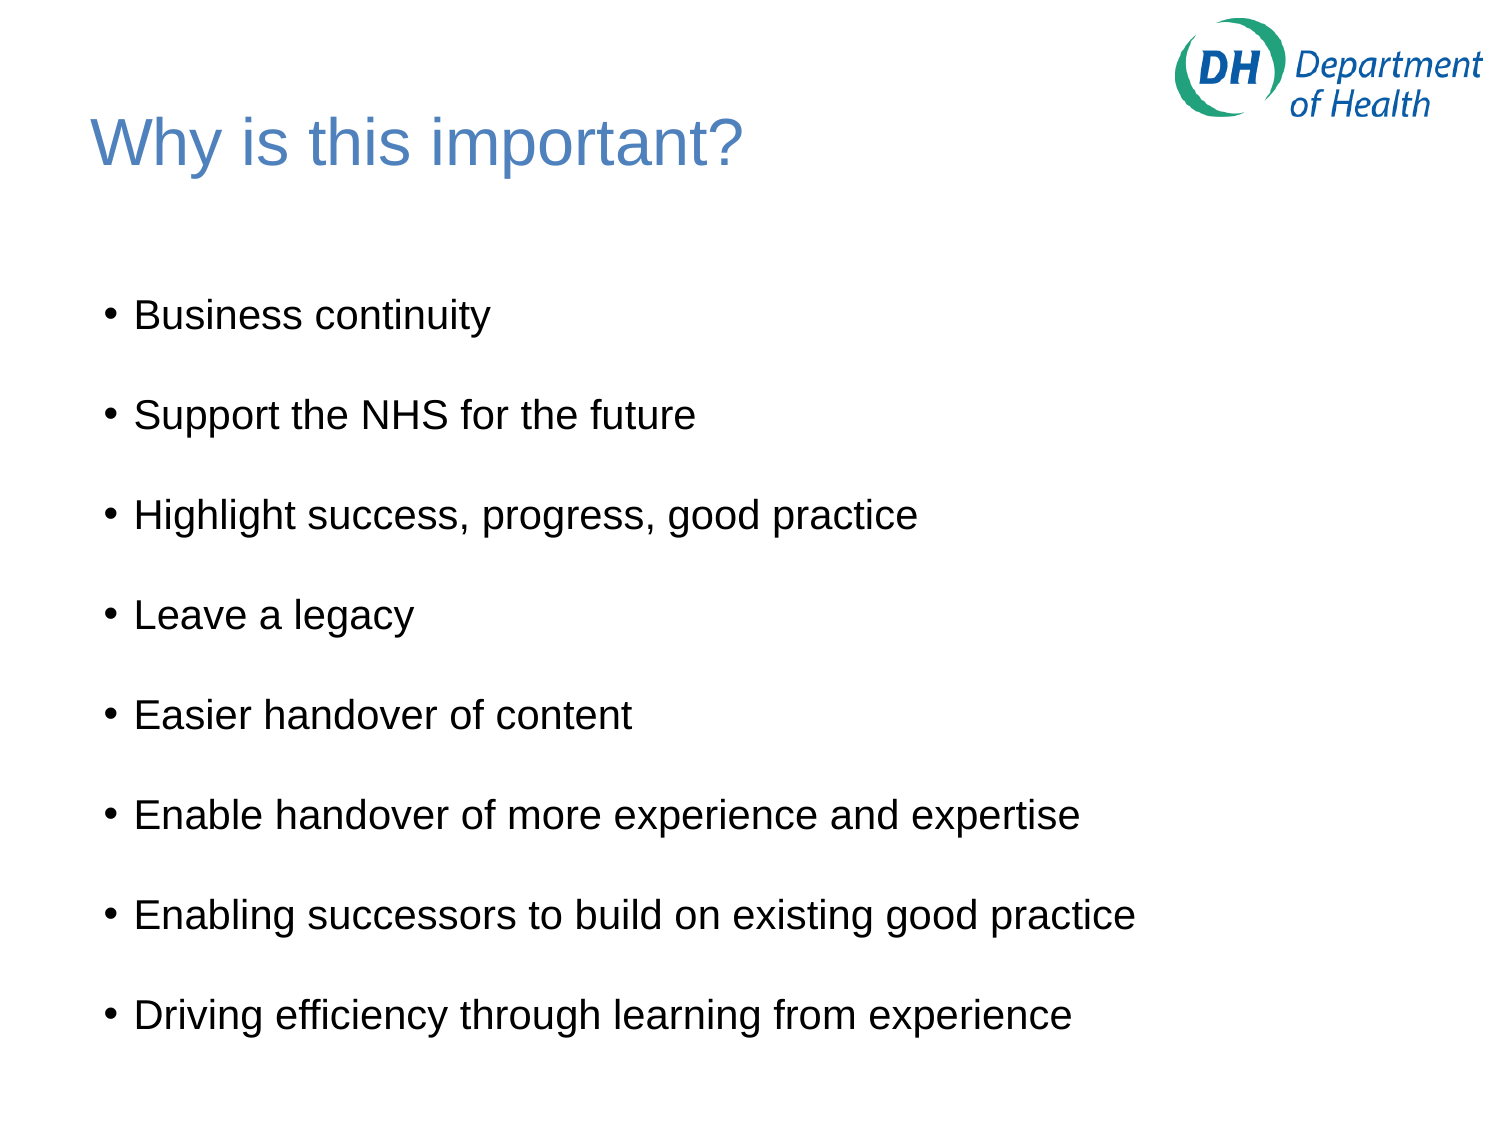

# Why is this important?
Business continuity
Support the NHS for the future
Highlight success, progress, good practice
Leave a legacy
Easier handover of content
Enable handover of more experience and expertise
Enabling successors to build on existing good practice
Driving efficiency through learning from experience